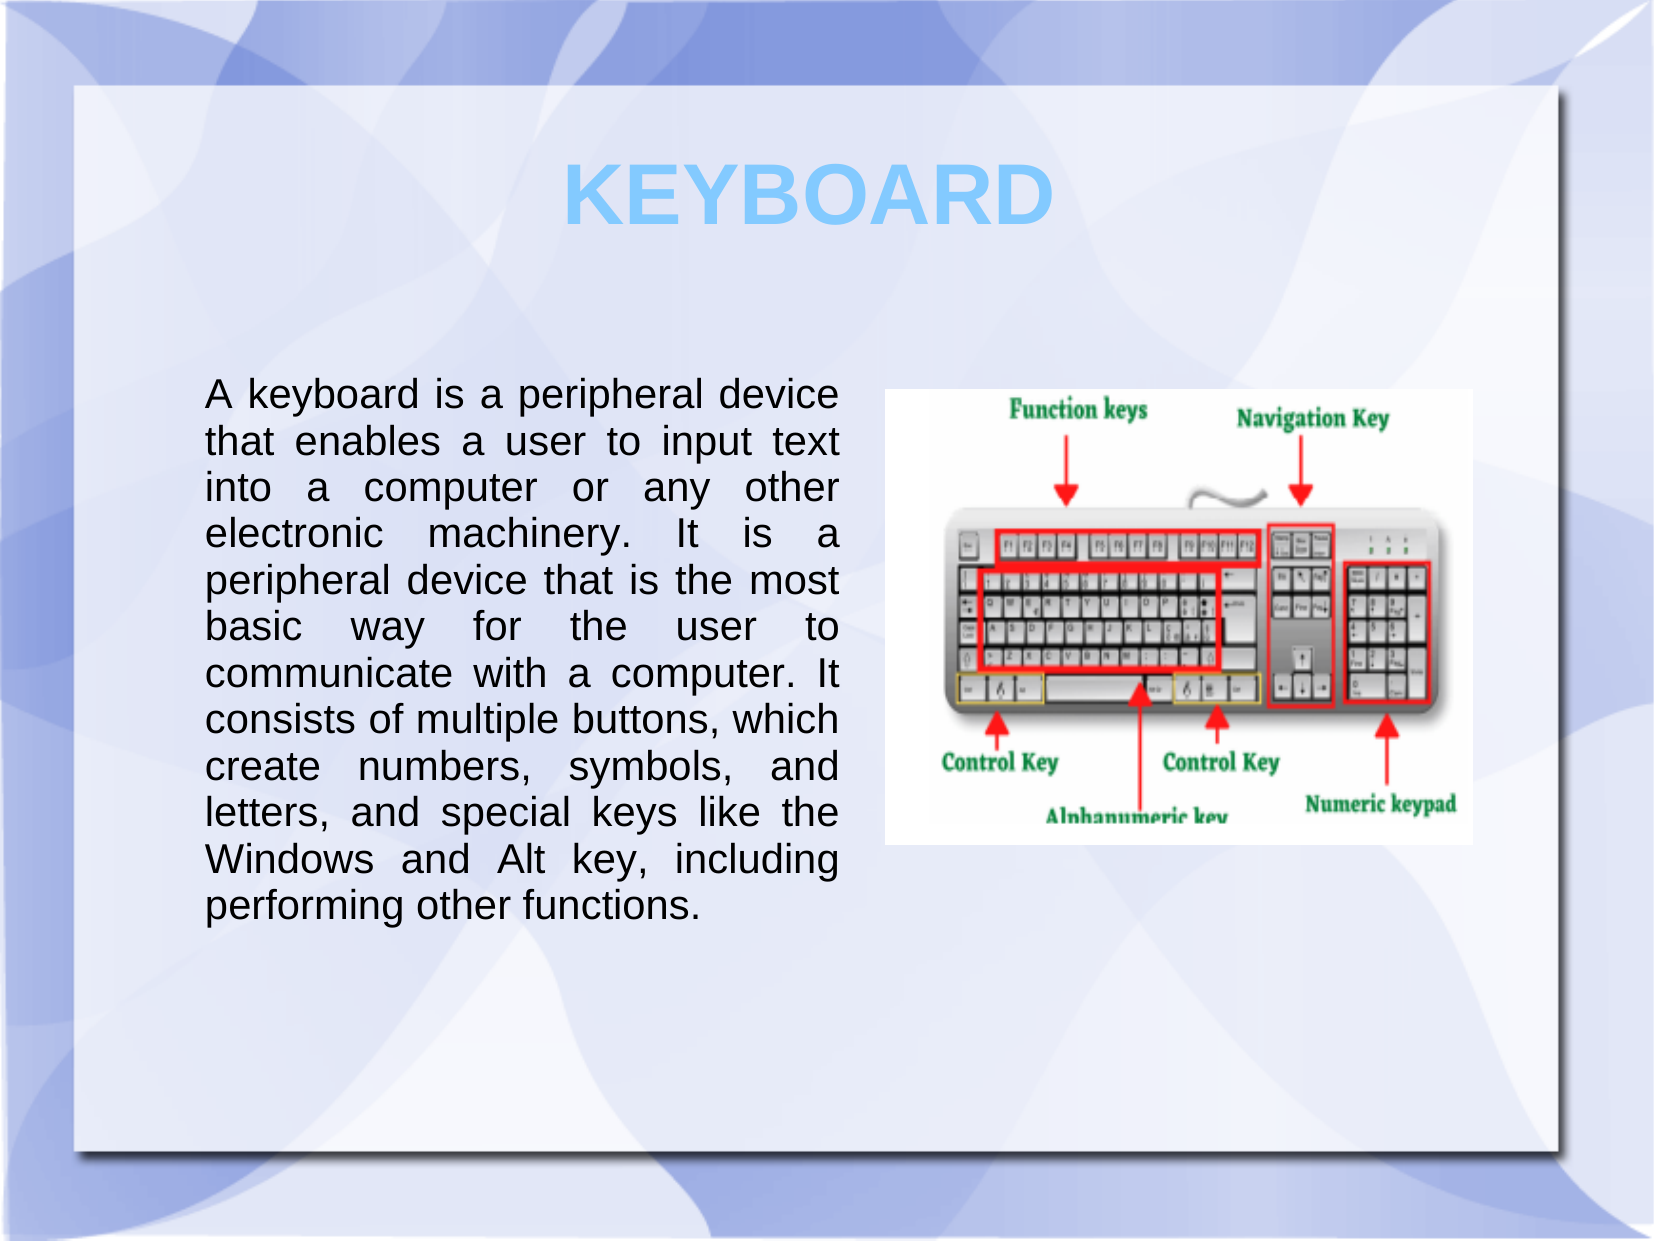

# KEYBOARD
A keyboard is a peripheral device that enables a user to input text into a computer or any other electronic machinery. It is a peripheral device that is the most basic way for the user to communicate with a computer. It consists of multiple buttons, which create numbers, symbols, and letters, and special keys like the Windows and Alt key, including performing other functions.